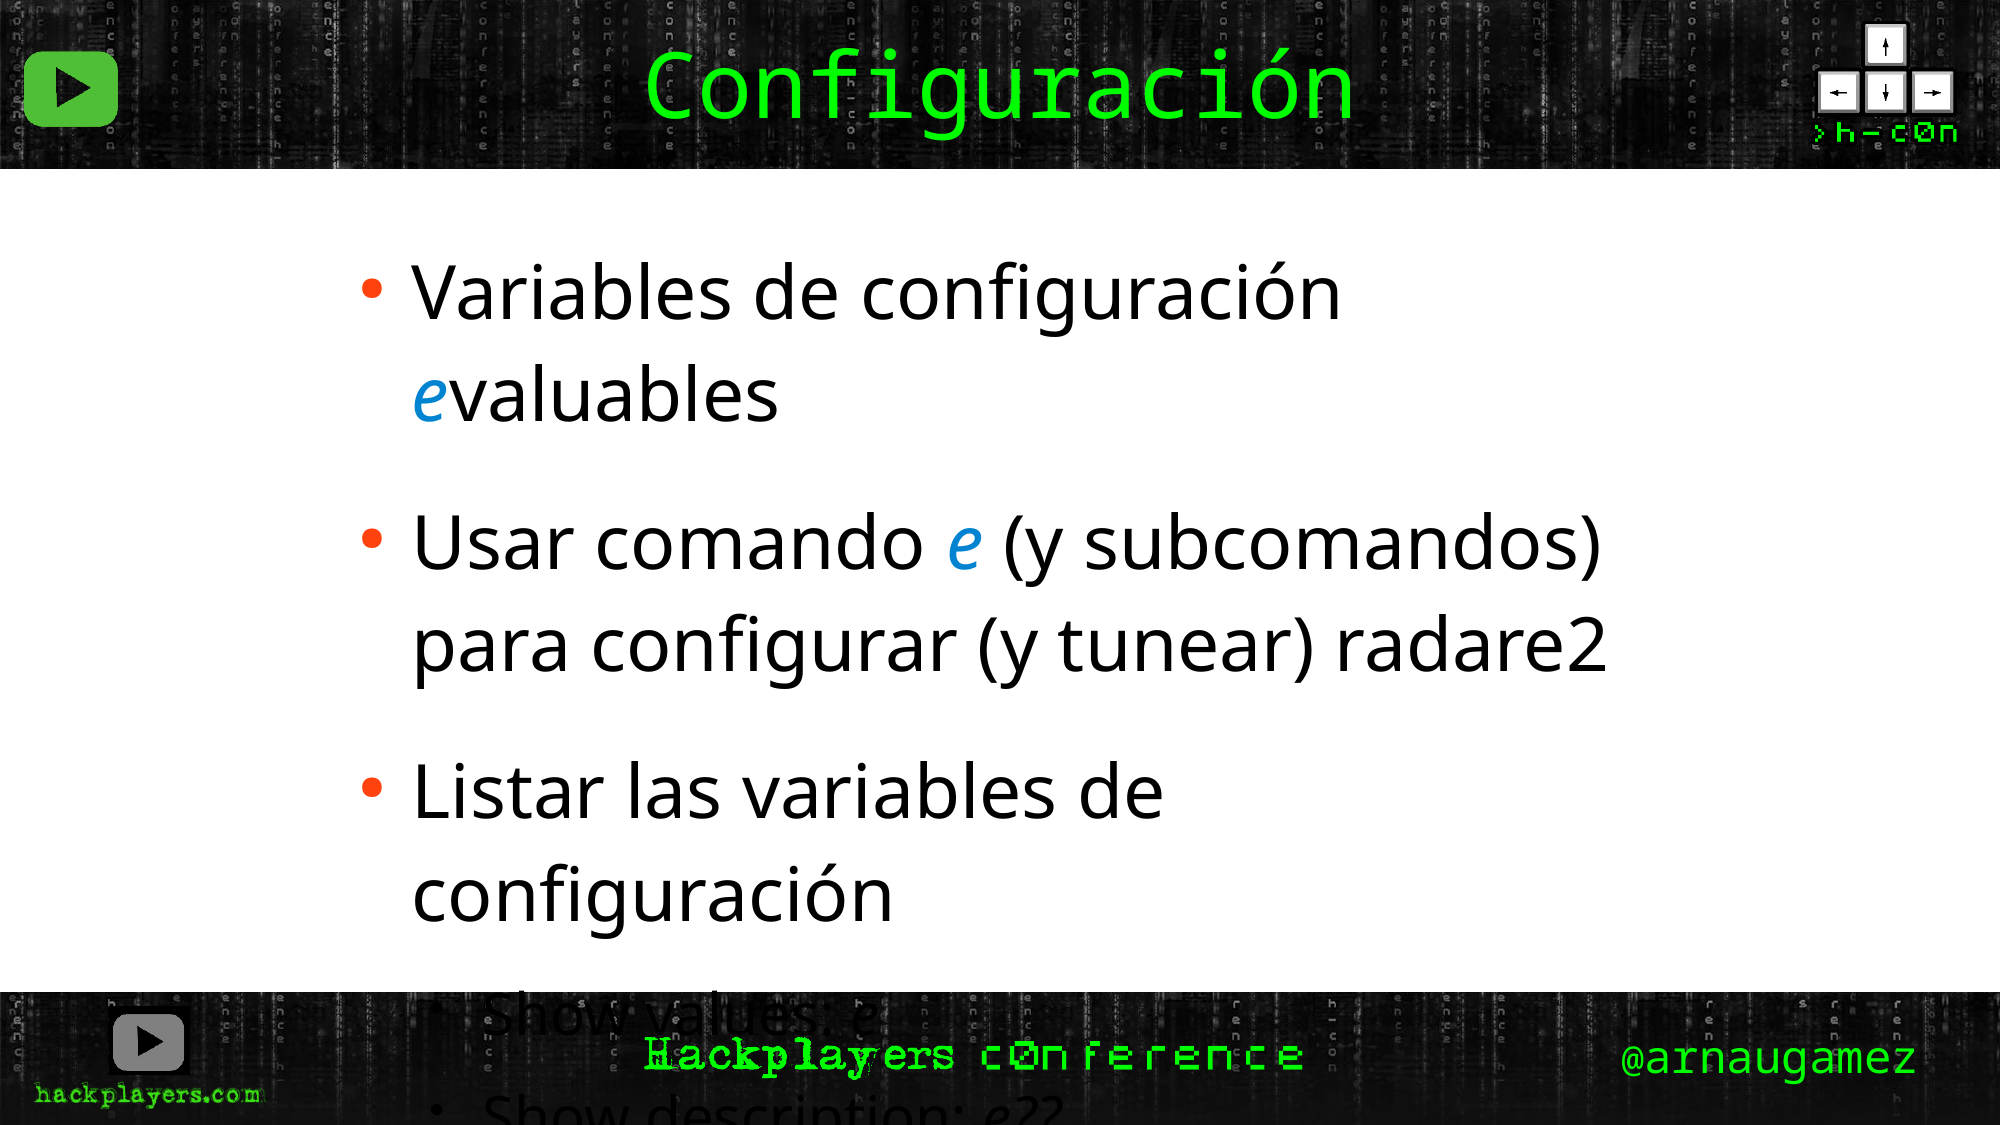

# Configuración
Variables de configuración evaluables
Usar comando e (y subcomandos) para configurar (y tunear) radare2
Listar las variables de configuración
Show values: e
Show description: e??